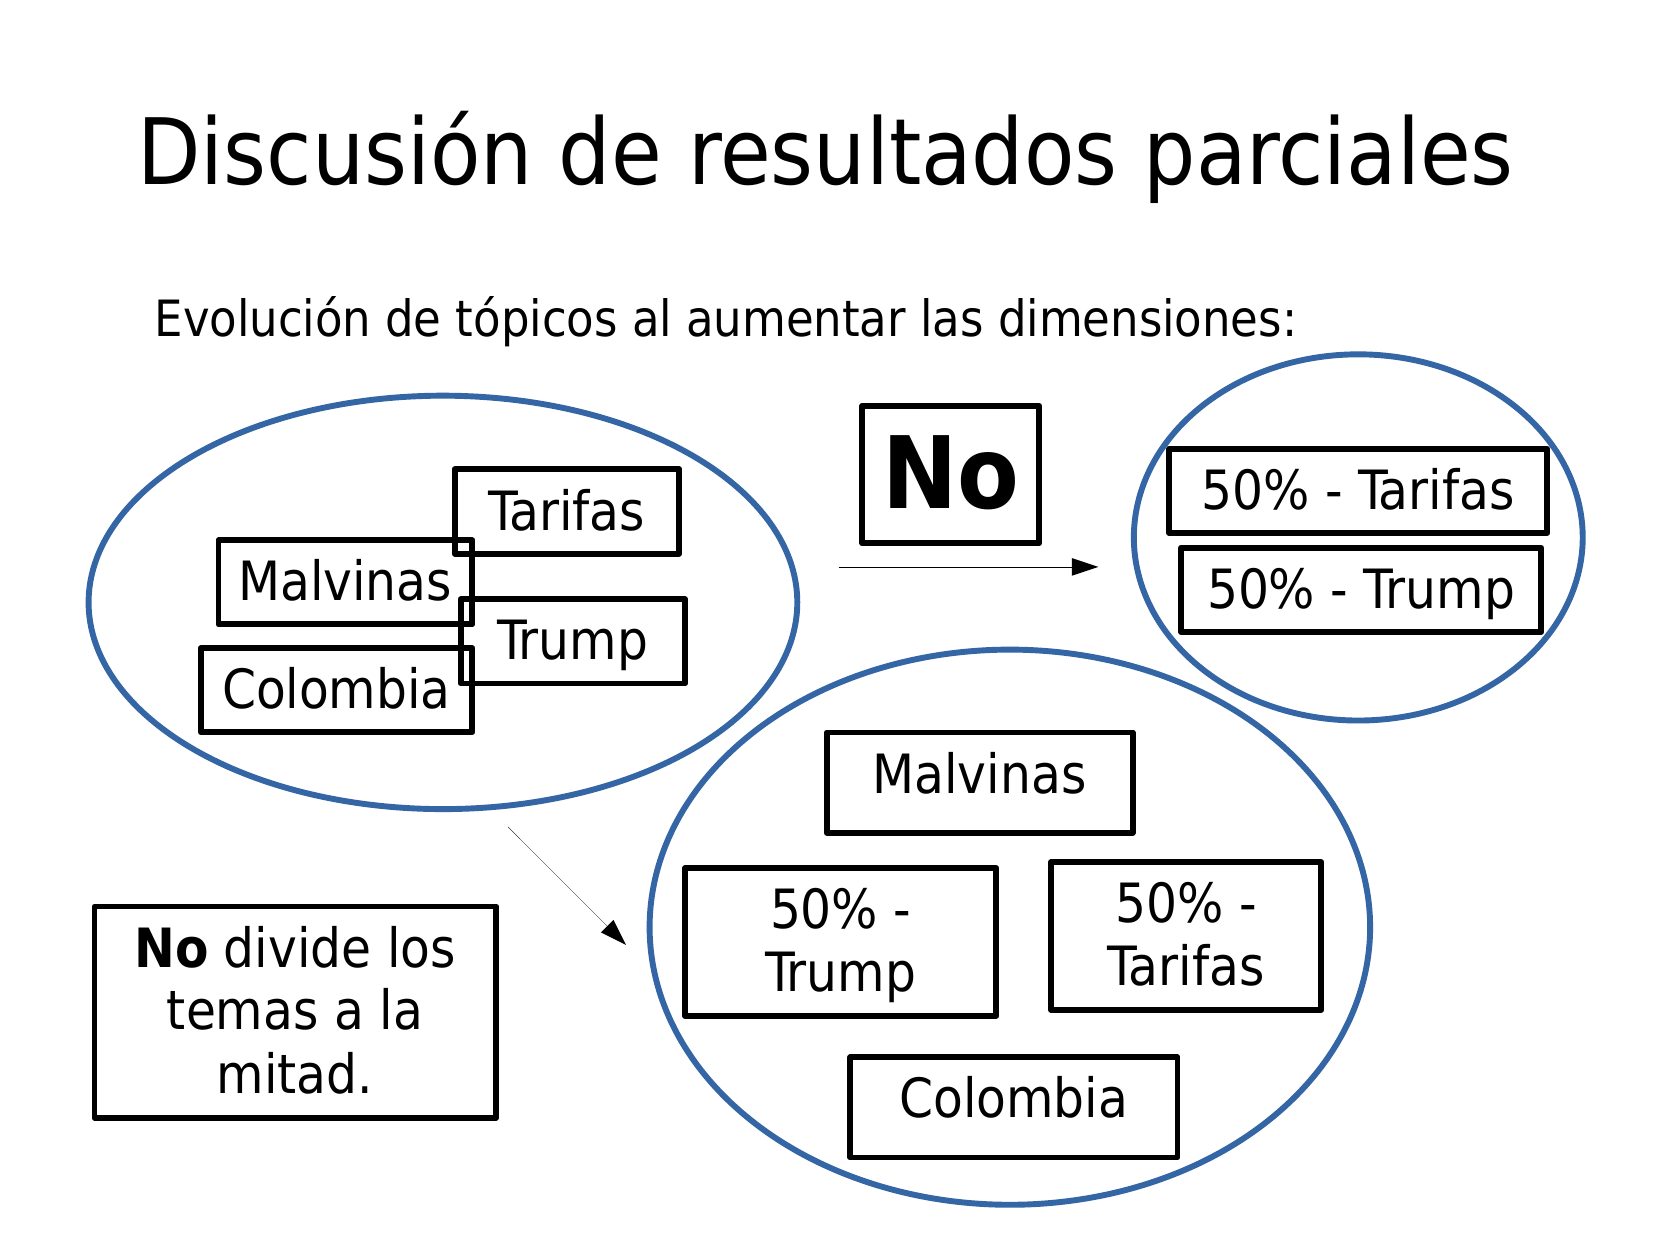

# Discusión de resultados parciales
Evolución de tópicos al aumentar las dimensiones:
No
50% - Tarifas
Tarifas
Malvinas
50% - Trump
Trump
Colombia
Malvinas
50% - Tarifas
50% - Trump
No divide los temas a la mitad.
Colombia